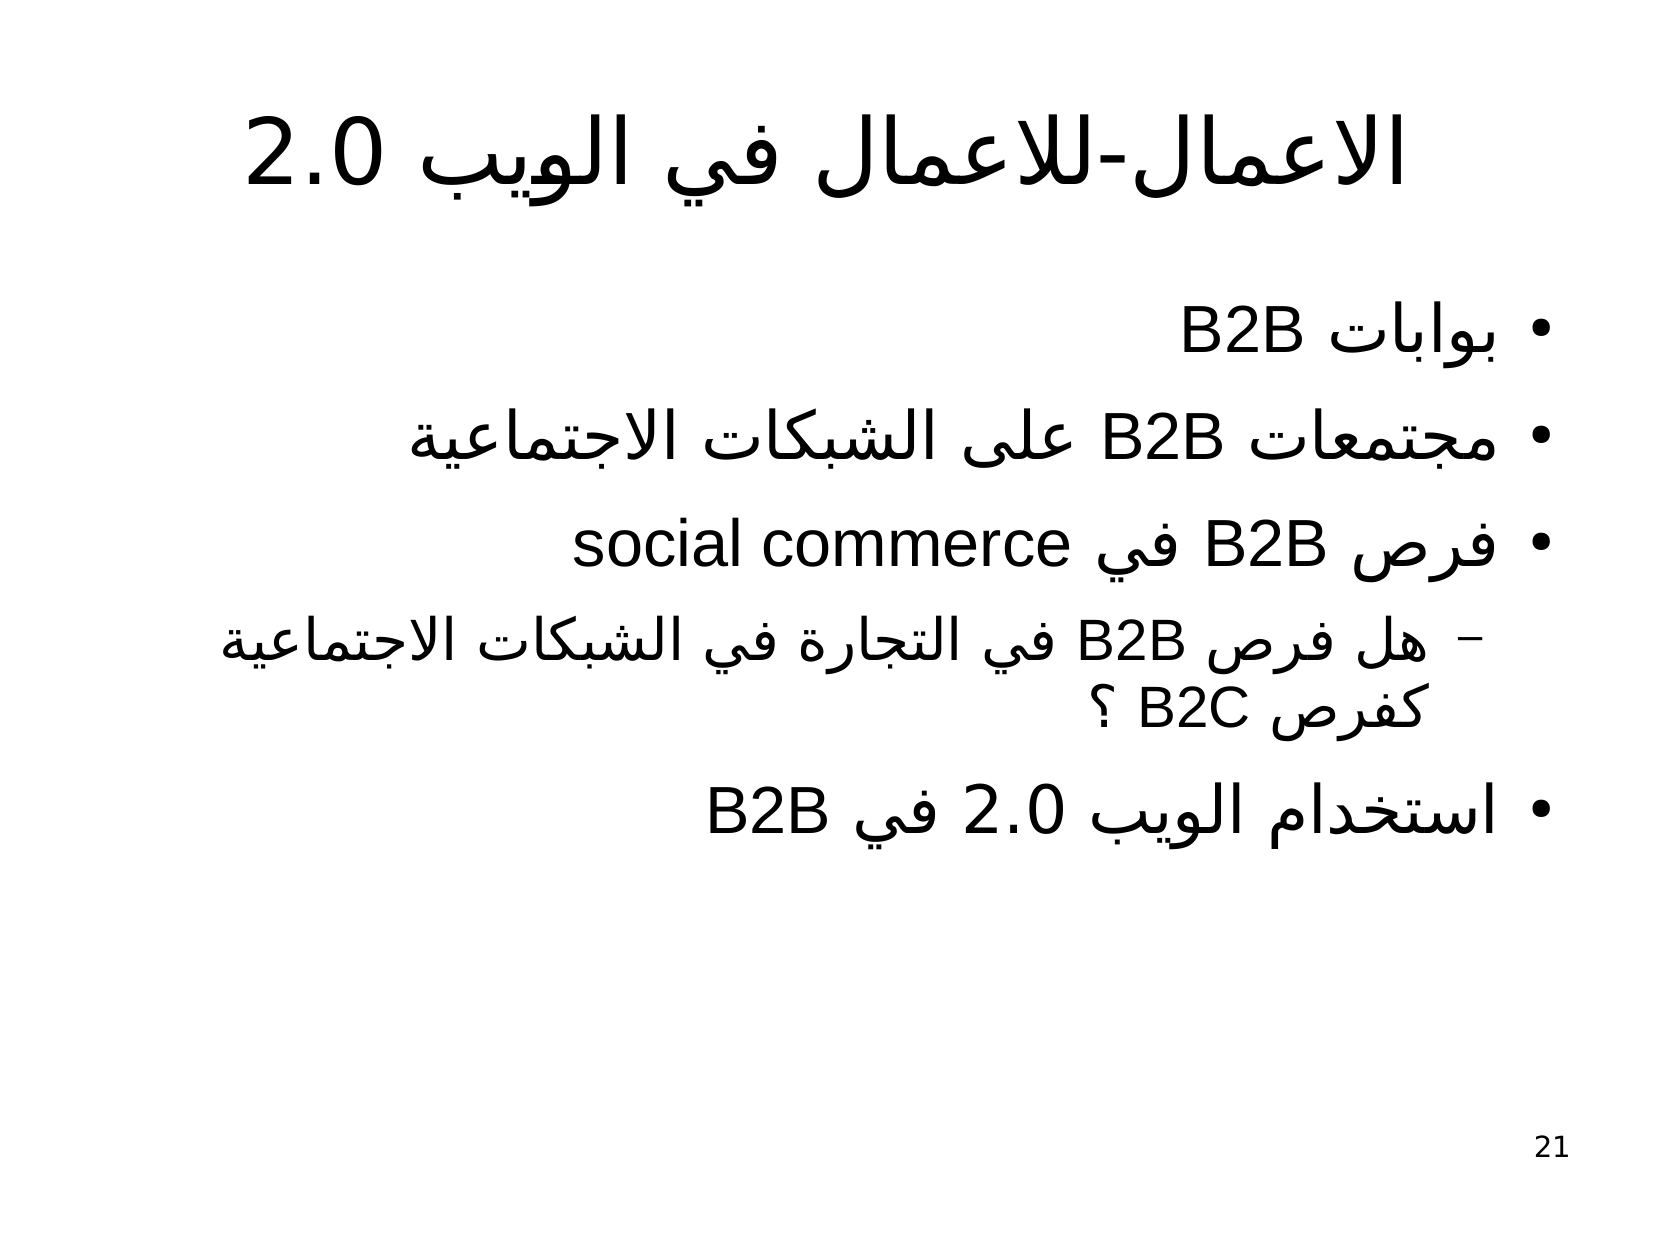

# الاعمال-للاعمال في الويب 2.0
بوابات B2B
مجتمعات B2B على الشبكات الاجتماعية
فرص B2B في social commerce
هل فرص B2B في التجارة في الشبكات الاجتماعية كفرص B2C ؟
استخدام الويب 2.0 في B2B
21